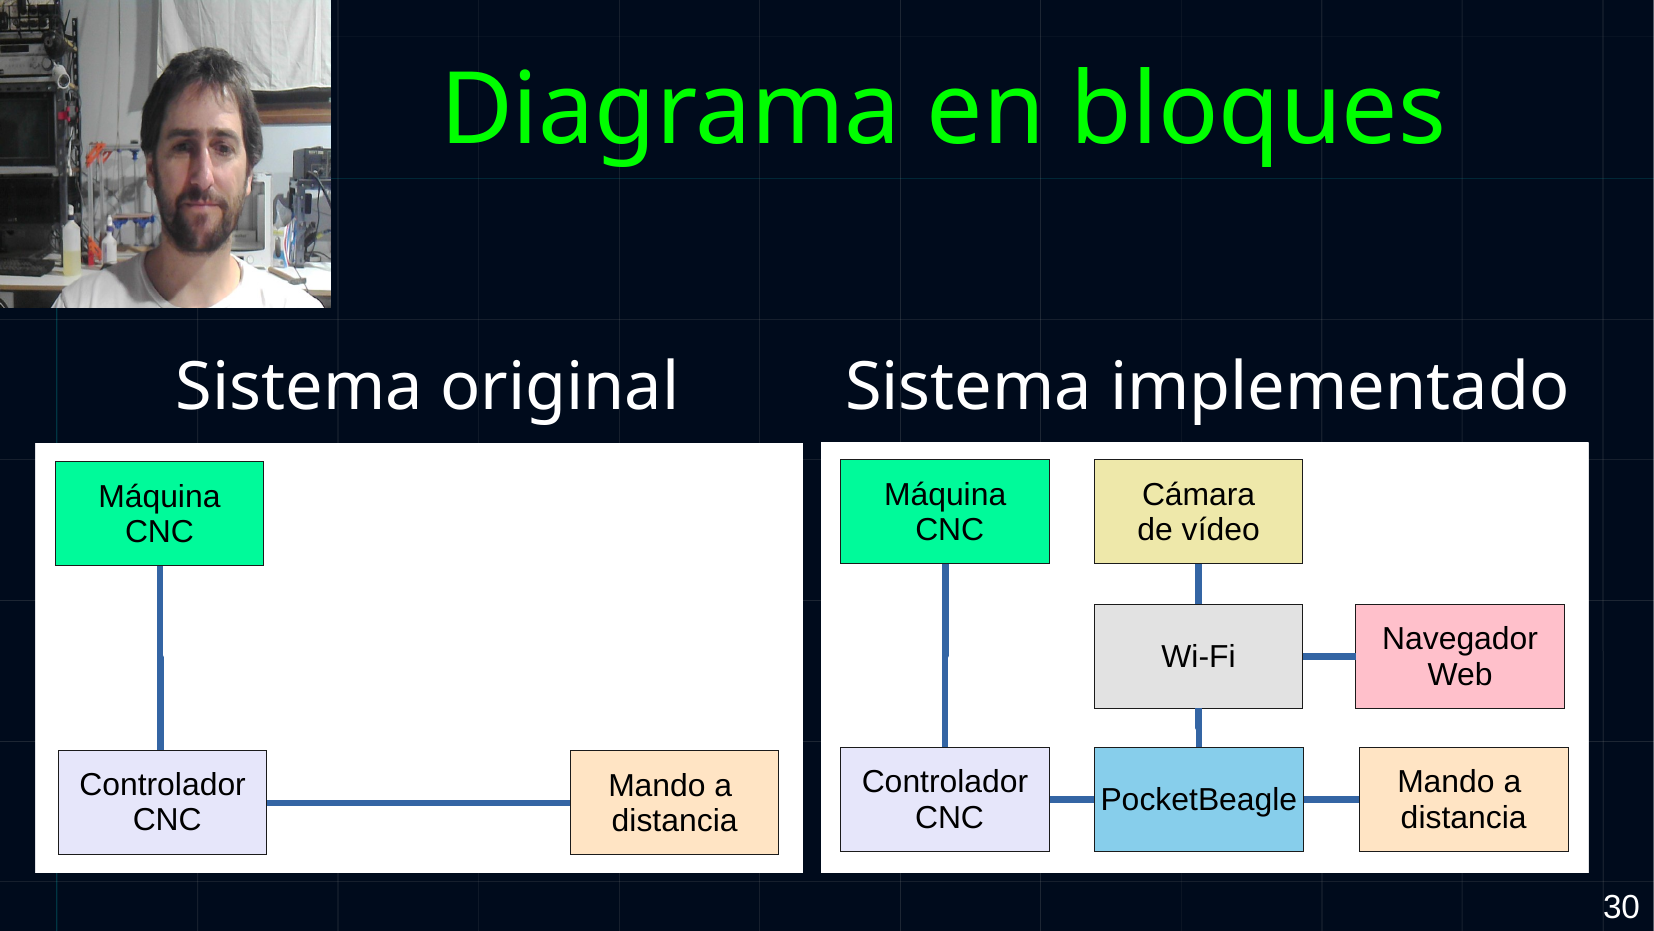

Diagrama en bloques
Sistema original
Sistema implementado